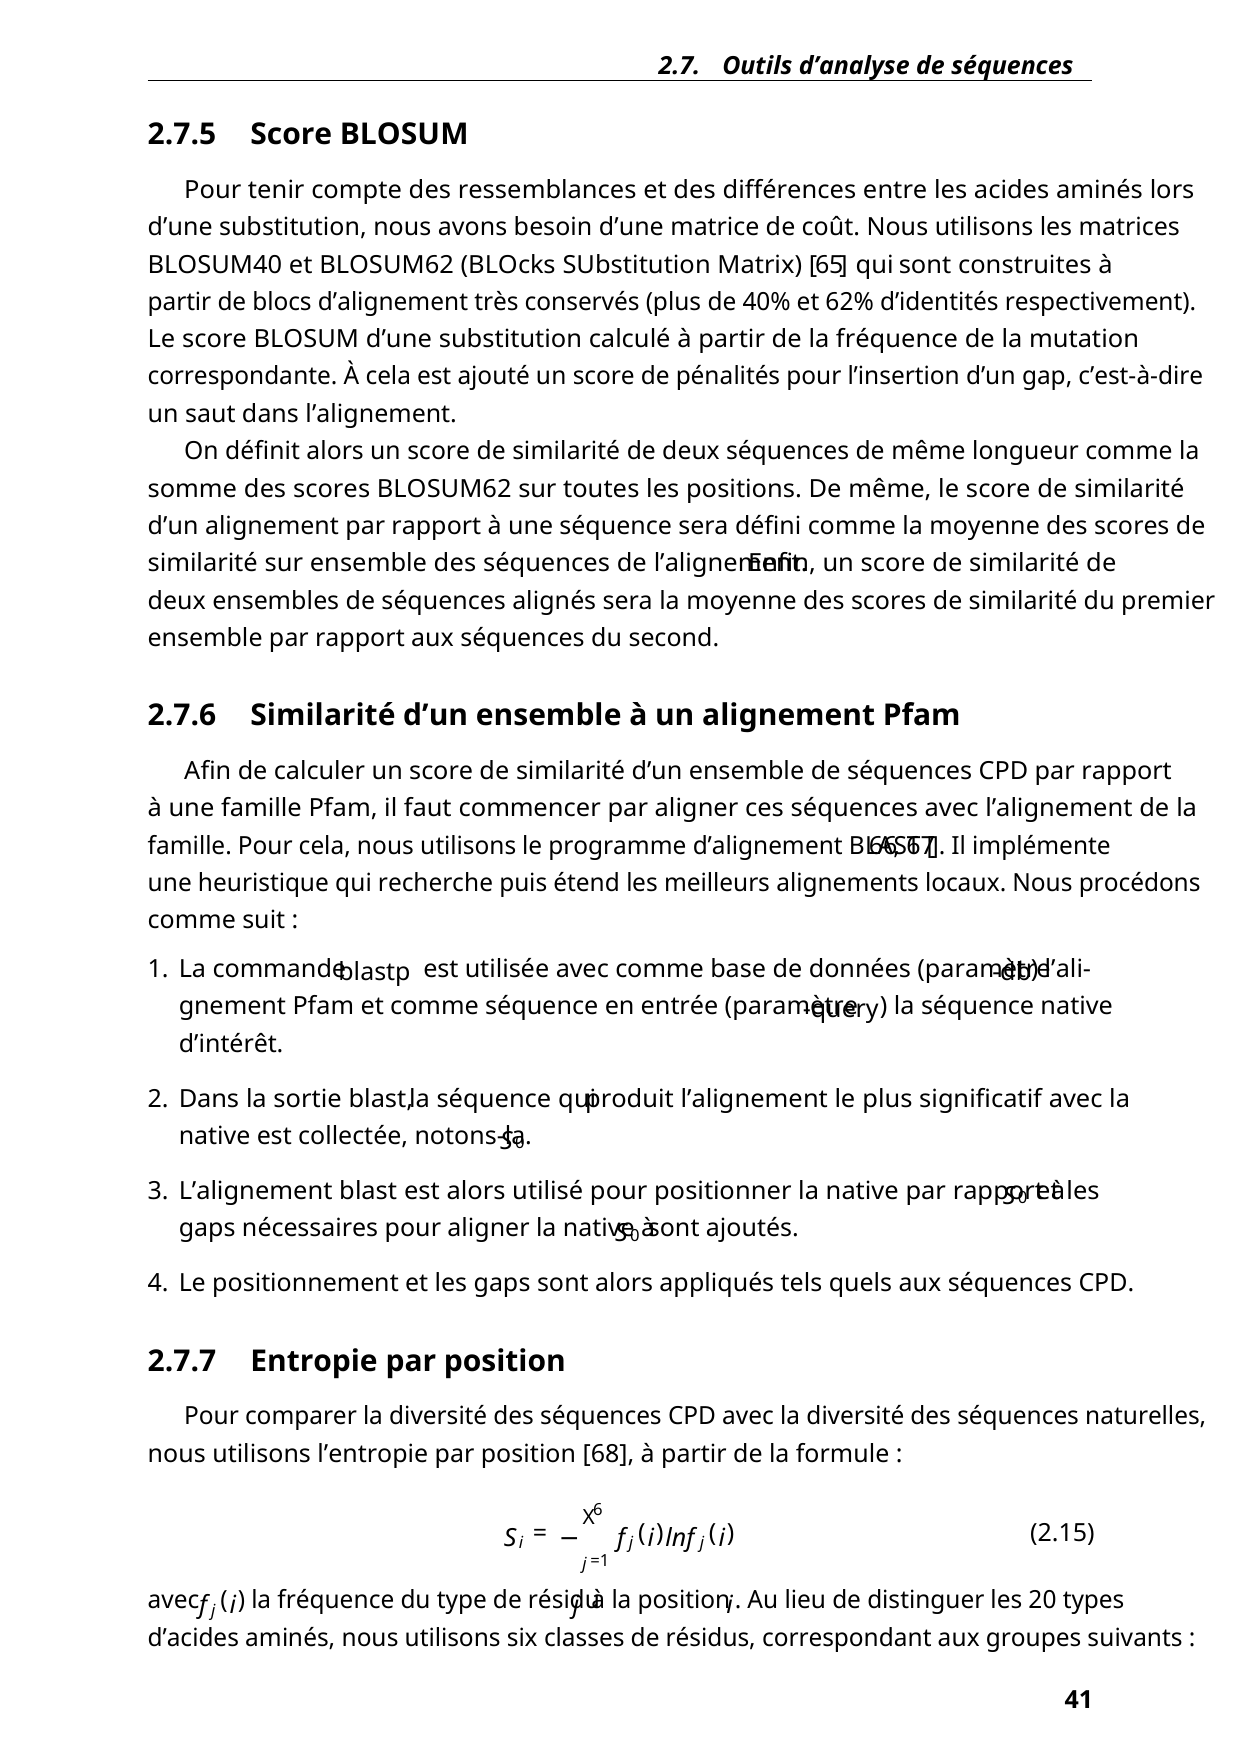

2.7.
Outils d’analyse de séquences
2.7.5
Score BLOSUM
Pour tenir compte des ressemblances et des différences entre les acides aminés lors
d’une substitution, nous avons besoin d’une matrice de coût. Nous utilisons les matrices
BLOSUM40 et BLOSUM62 (BLOcks SUbstitution Matrix) [
65
]
qui
sont construites à
partir de blocs d’alignement très conservés (plus de 40% et 62% d’identités respectivement).
Le score BLOSUM d’une substitution calculé à partir de la fréquence de la mutation
correspondante. À cela est ajouté un score de pénalités pour l’insertion d’un gap, c’est-à-dire
un saut dans l’alignement.
On définit alors un score de similarité de deux séquences de même longueur comme la
somme des scores BLOSUM62 sur toutes les positions. De même, le score de similarité
d’un alignement par rapport à une séquence sera défini comme la moyenne des scores de
similarité sur ensemble des séquences de l’alignement.
Enfin,
un score de similarité de
deux ensembles de séquences alignés sera la moyenne des scores de similarité du premier
ensemble par rapport aux séquences du second.
2.7.6
Similarité d’un ensemble à un alignement Pfam
Afin de calculer un score de similarité d’un ensemble de séquences CPD par rapport
à une famille Pfam, il faut commencer par aligner ces séquences avec l’alignement de la
famille. Pour cela, nous utilisons le programme d’alignement BLAST [
66
,
67
]. Il implémente
une heuristique qui recherche puis étend les meilleurs alignements locaux. Nous procédons
comme suit :
1.
La commande
est utilisée avec comme base de données (paramètre
) l’ali-
blastp
-db
gnement Pfam et comme séquence en entrée (paramètre
) la séquence native
-query
d’intérêt.
2.
Dans la sortie blast,
la séquence qui
produit l’alignement le plus significatif avec la
native est collectée, notons-la
.
S
0
3.
L’alignement blast est alors utilisé pour positionner la native par rapport à
et les
S
0
gaps nécessaires pour aligner la native à
sont ajoutés.
S
0
4.
Le positionnement et les gaps sont alors appliqués tels quels aux séquences CPD.
2.7.7
Entropie par position
Pour comparer la diversité des séquences CPD avec la diversité des séquences naturelles,
nous utilisons l’entropie par position [68], à partir de la formule :
6
X
=
(
)
(
)
(2.15)
S
−
f
i
lnf
i
i
j
j
=1
j
avec
(
) la fréquence du type de résidu
à la position
. Au lieu de distinguer les 20 types
f
i
j
i
j
d’acides aminés, nous utilisons six classes de résidus, correspondant aux groupes suivants :
41